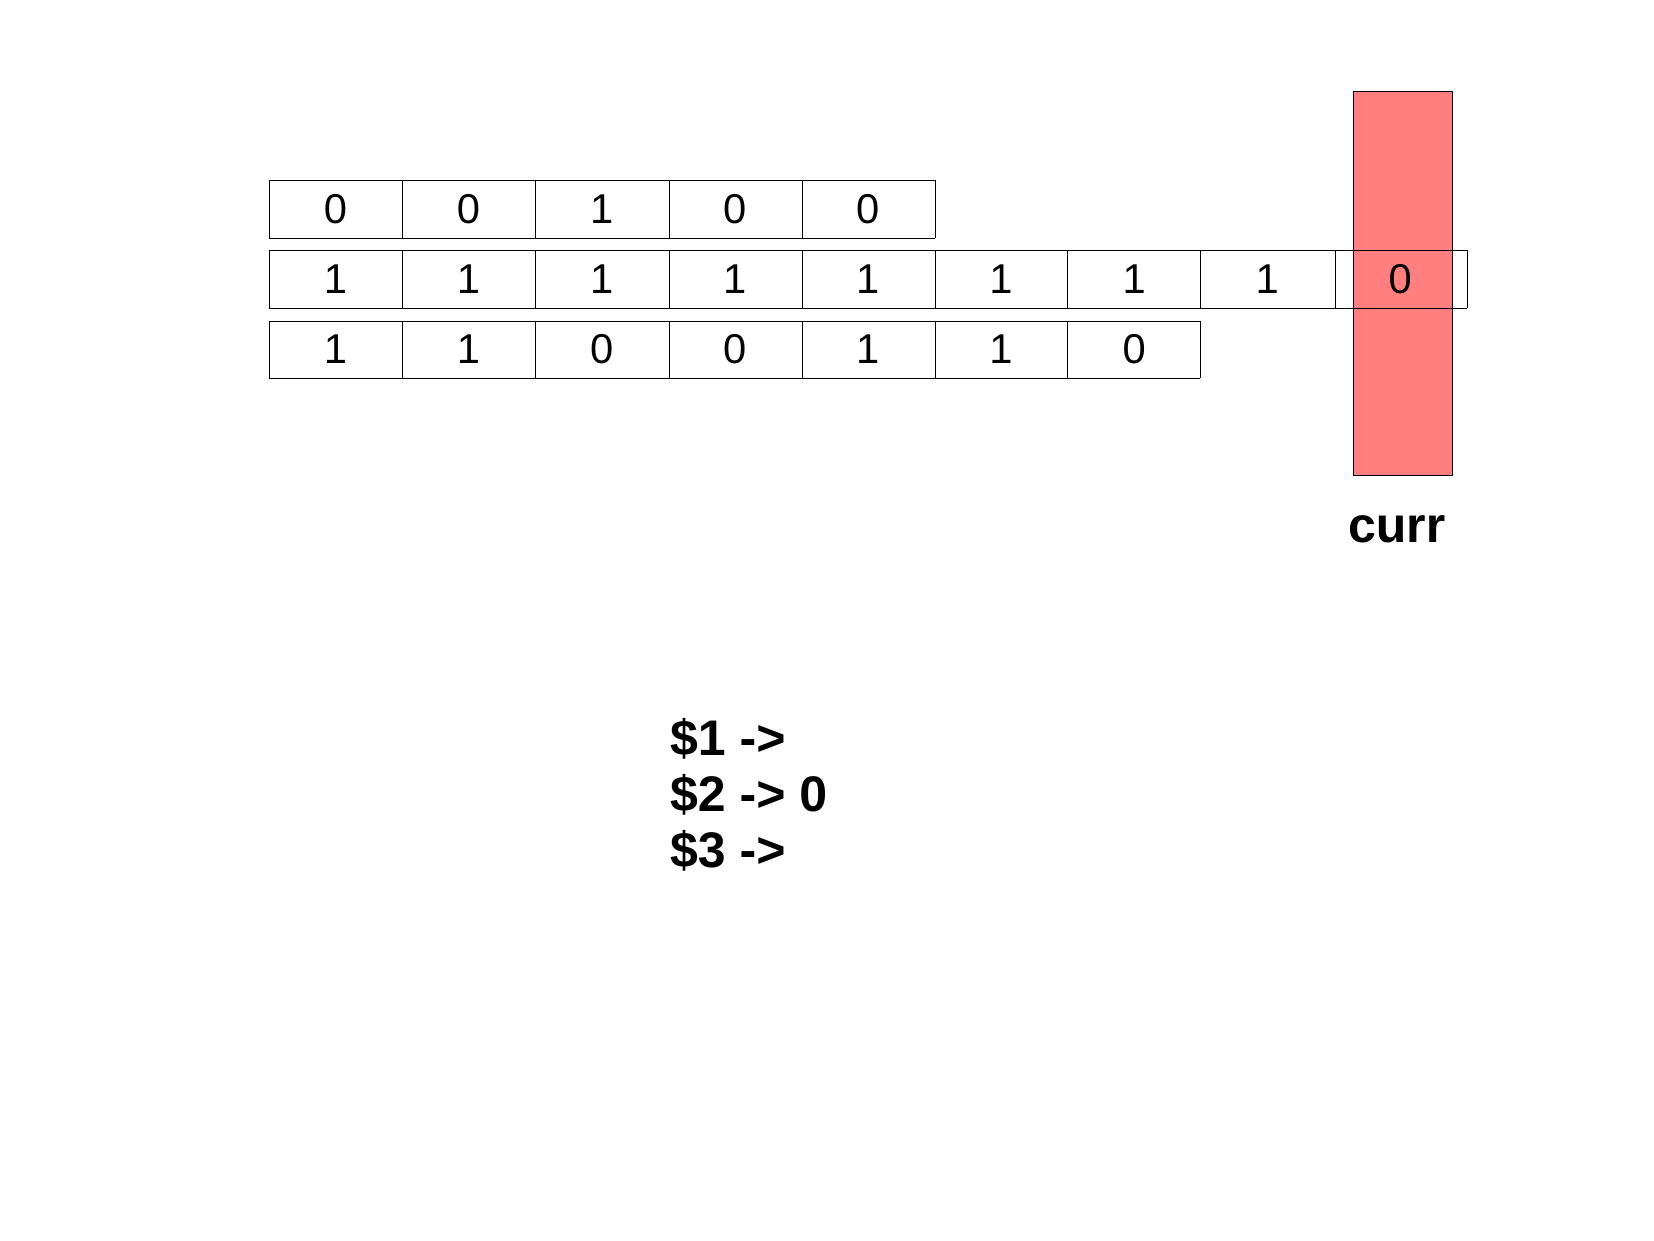

curr
$1 ->
$2 -> 0
$3 ->